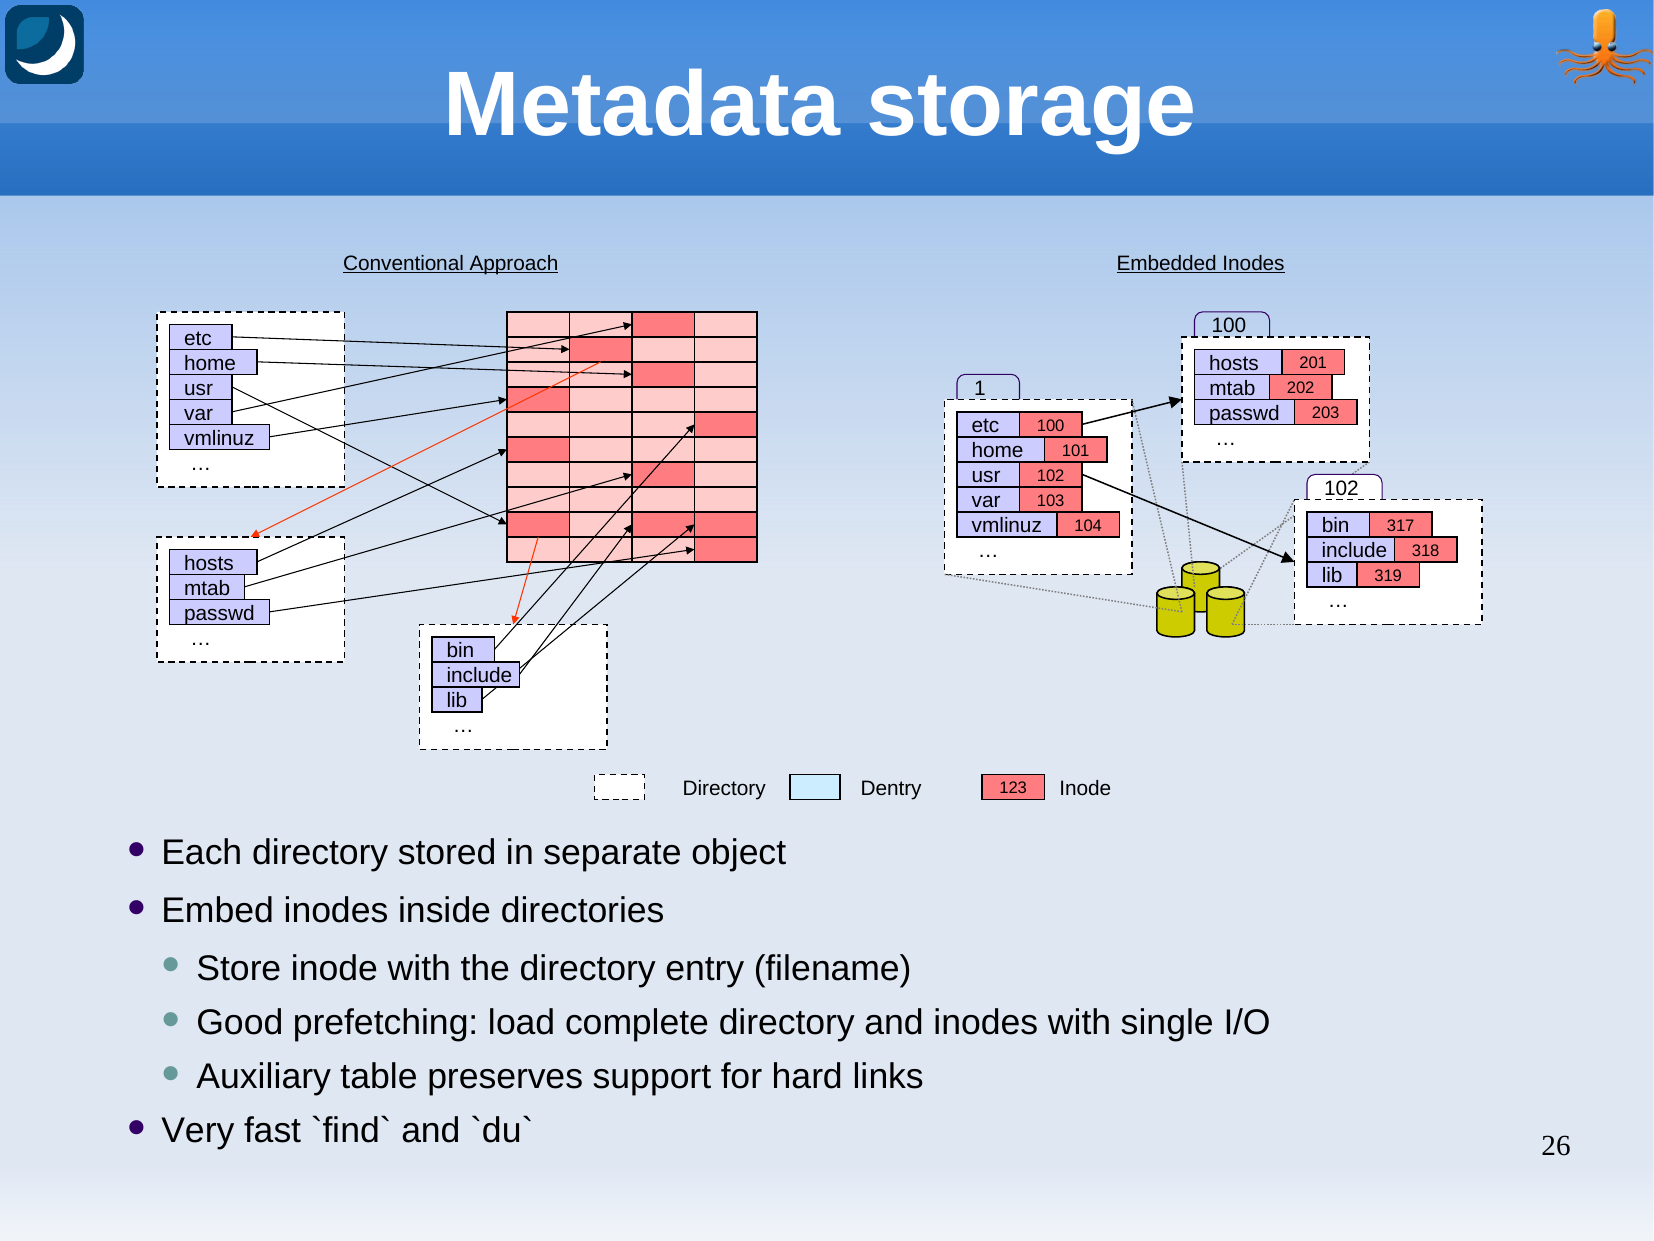

# Metadata storage
Conventional Approach
Embedded Inodes
100
etc
home
hosts
201
usr
1
mtab
202
var
passwd
203
etc
100
vmlinuz
…
home
101
…
usr
102
102
var
103
vmlinuz
104
bin
317
…
include
318
hosts
lib
319
mtab
…
passwd
…
bin
include
lib
…
Directory
Dentry
123
Inode
Each directory stored in separate object
Embed inodes inside directories
Store inode with the directory entry (filename)
Good prefetching: load complete directory and inodes with single I/O
Auxiliary table preserves support for hard links
Very fast `find` and `du`
26